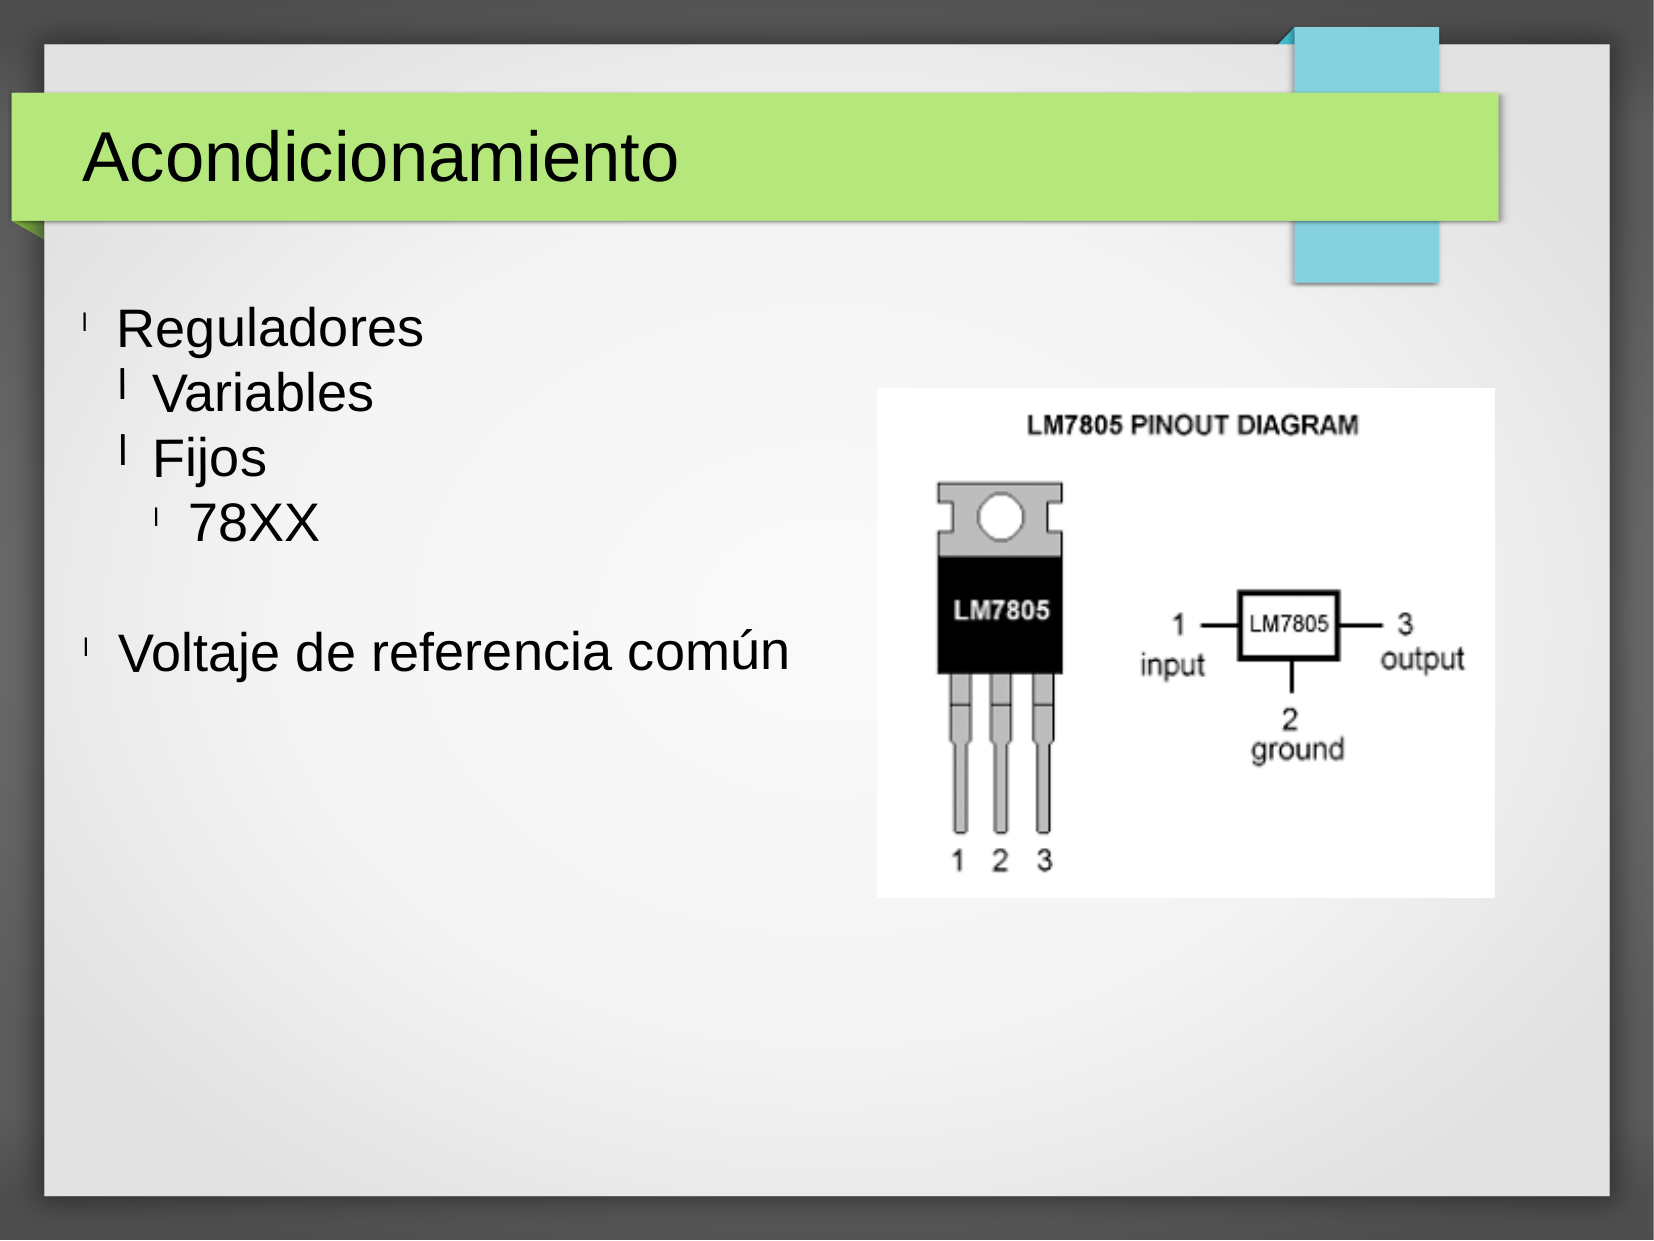

Acondicionamiento
Reguladores
Variables
Fijos
78XX
Voltaje de referencia común